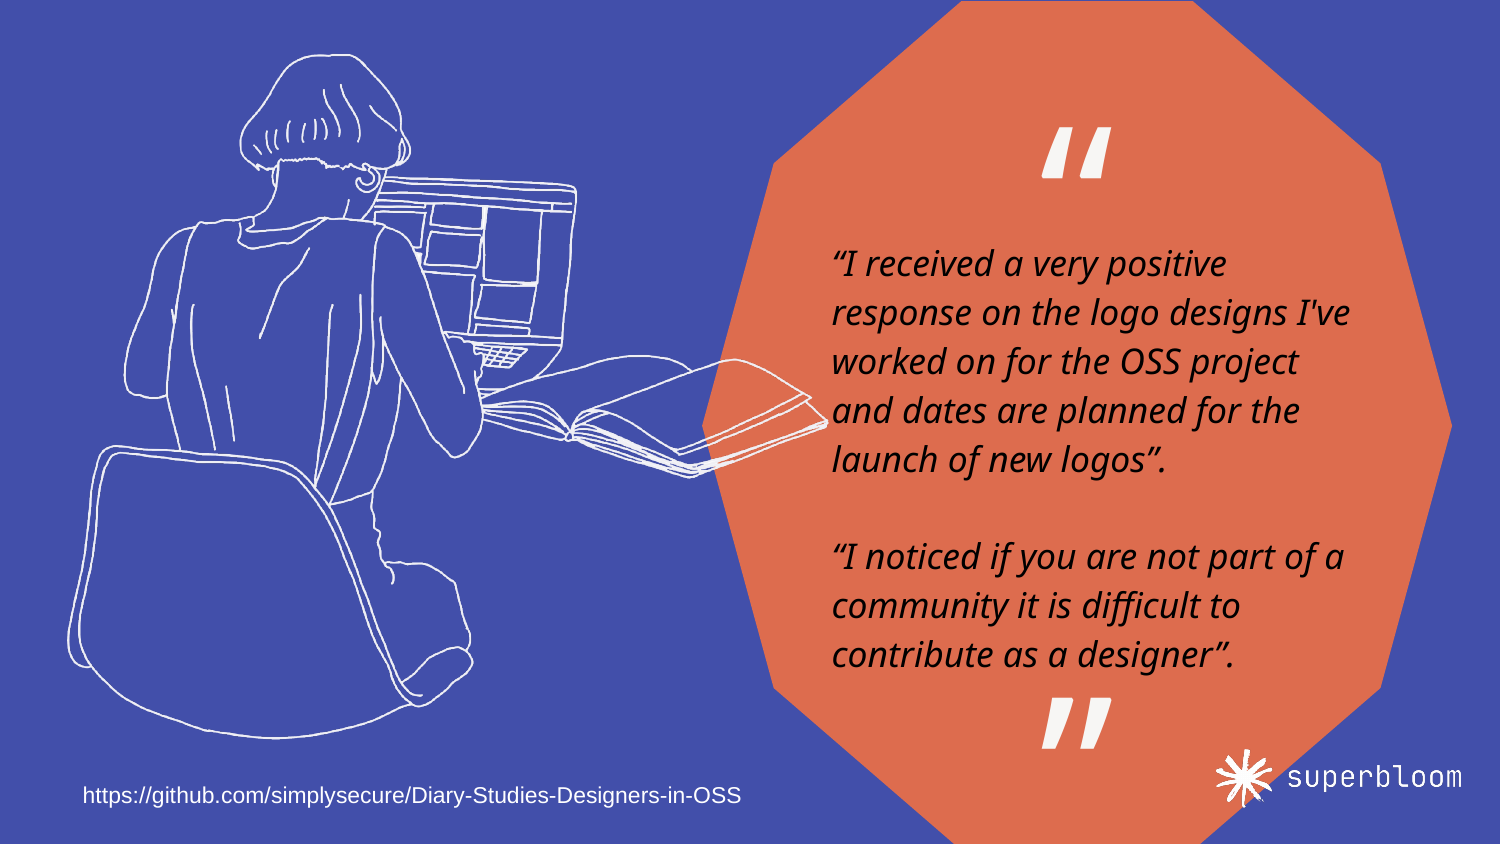

“I received a very positive response on the logo designs I've worked on for the OSS project and dates are planned for the launch of new logos”.
“I noticed if you are not part of a community it is difficult to contribute as a designer”.
https://github.com/simplysecure/Diary-Studies-Designers-in-OSS